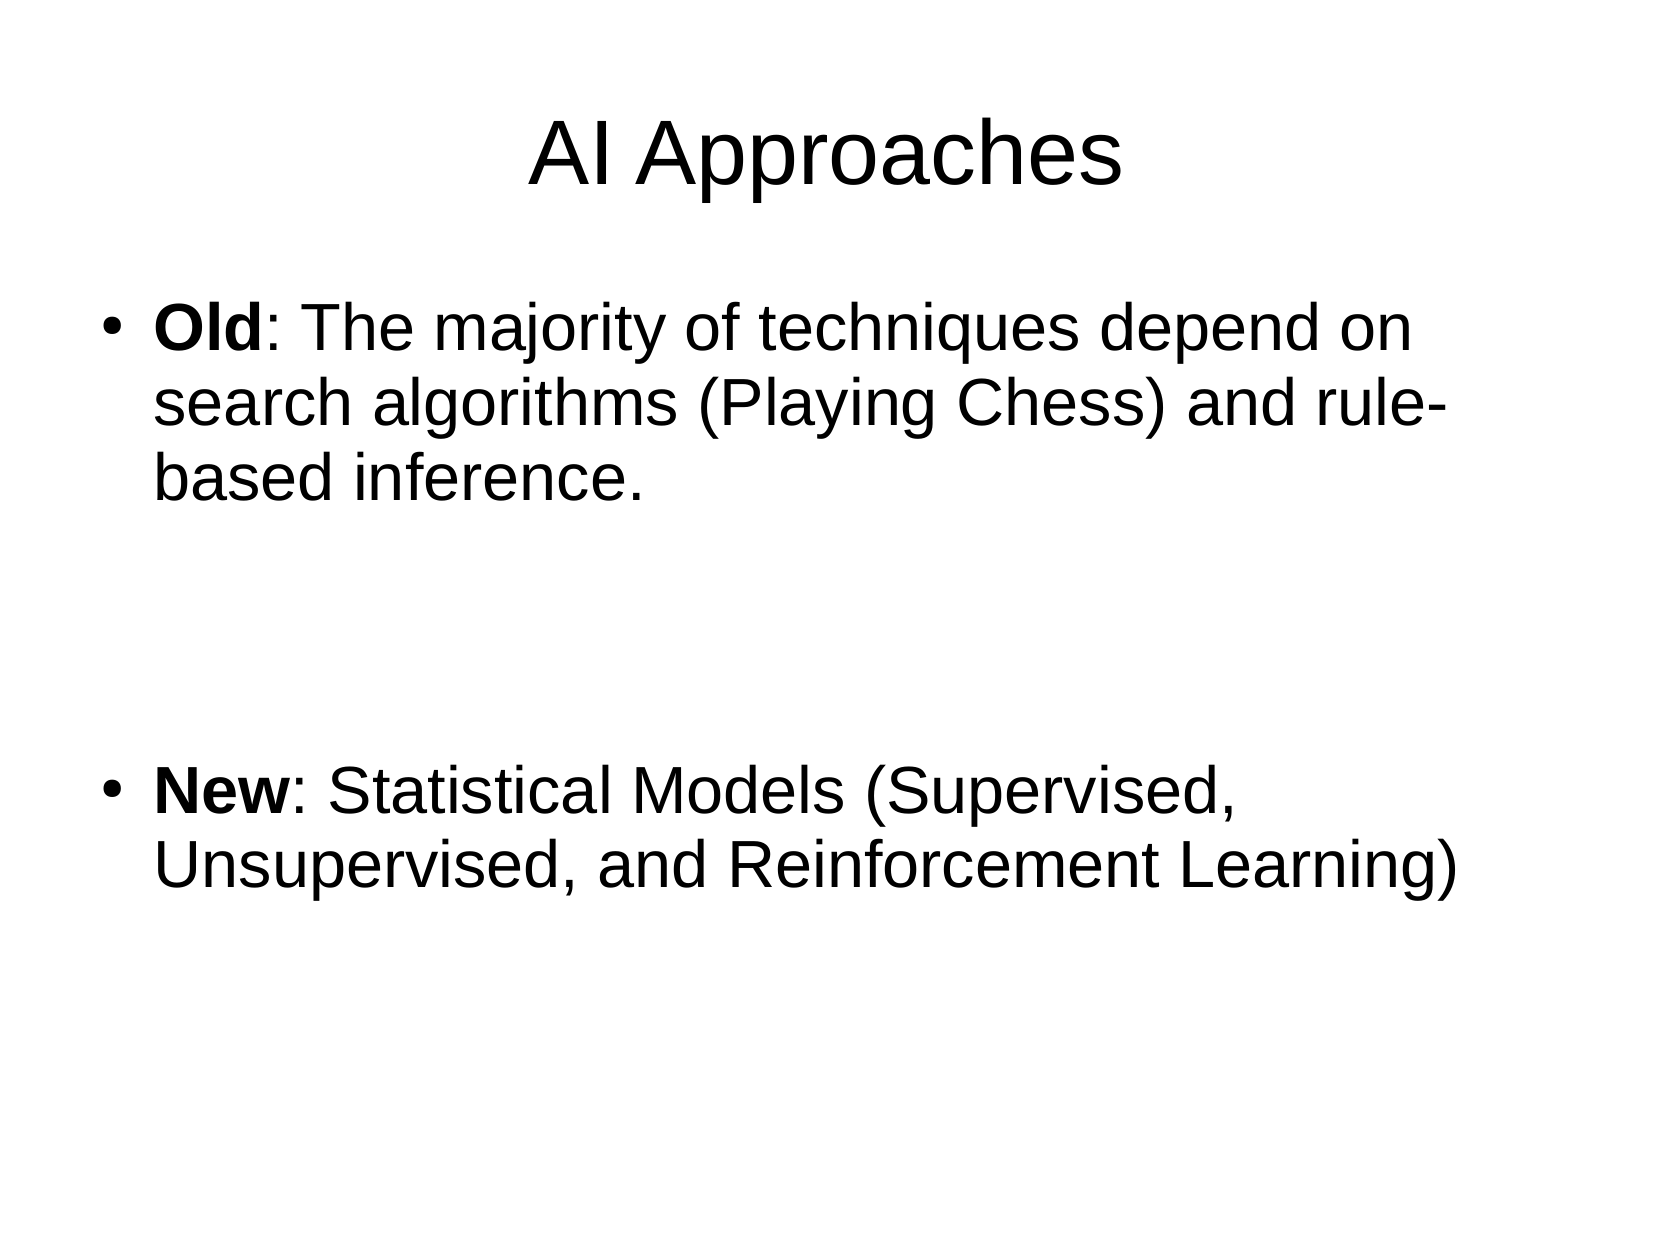

# AI Approaches
Old: The majority of techniques depend on search algorithms (Playing Chess) and rule-based inference.
New: Statistical Models (Supervised, Unsupervised, and Reinforcement Learning)